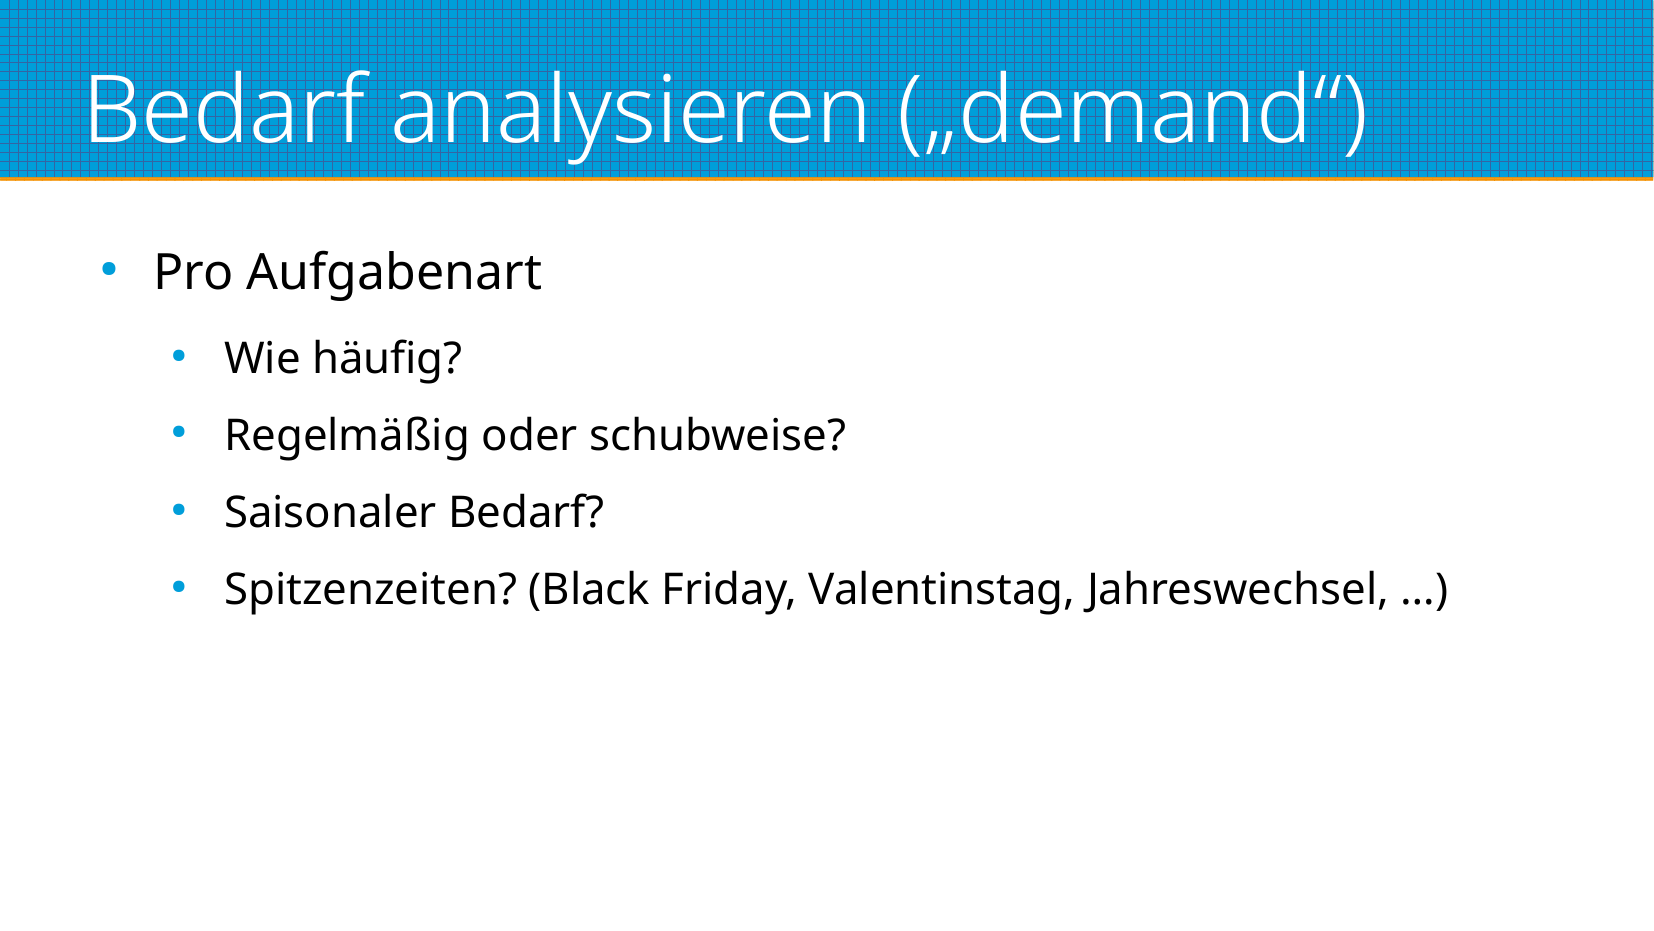

# Bedarf analysieren („demand“)
Pro Aufgabenart
Wie häufig?
Regelmäßig oder schubweise?
Saisonaler Bedarf?
Spitzenzeiten? (Black Friday, Valentinstag, Jahreswechsel, …)